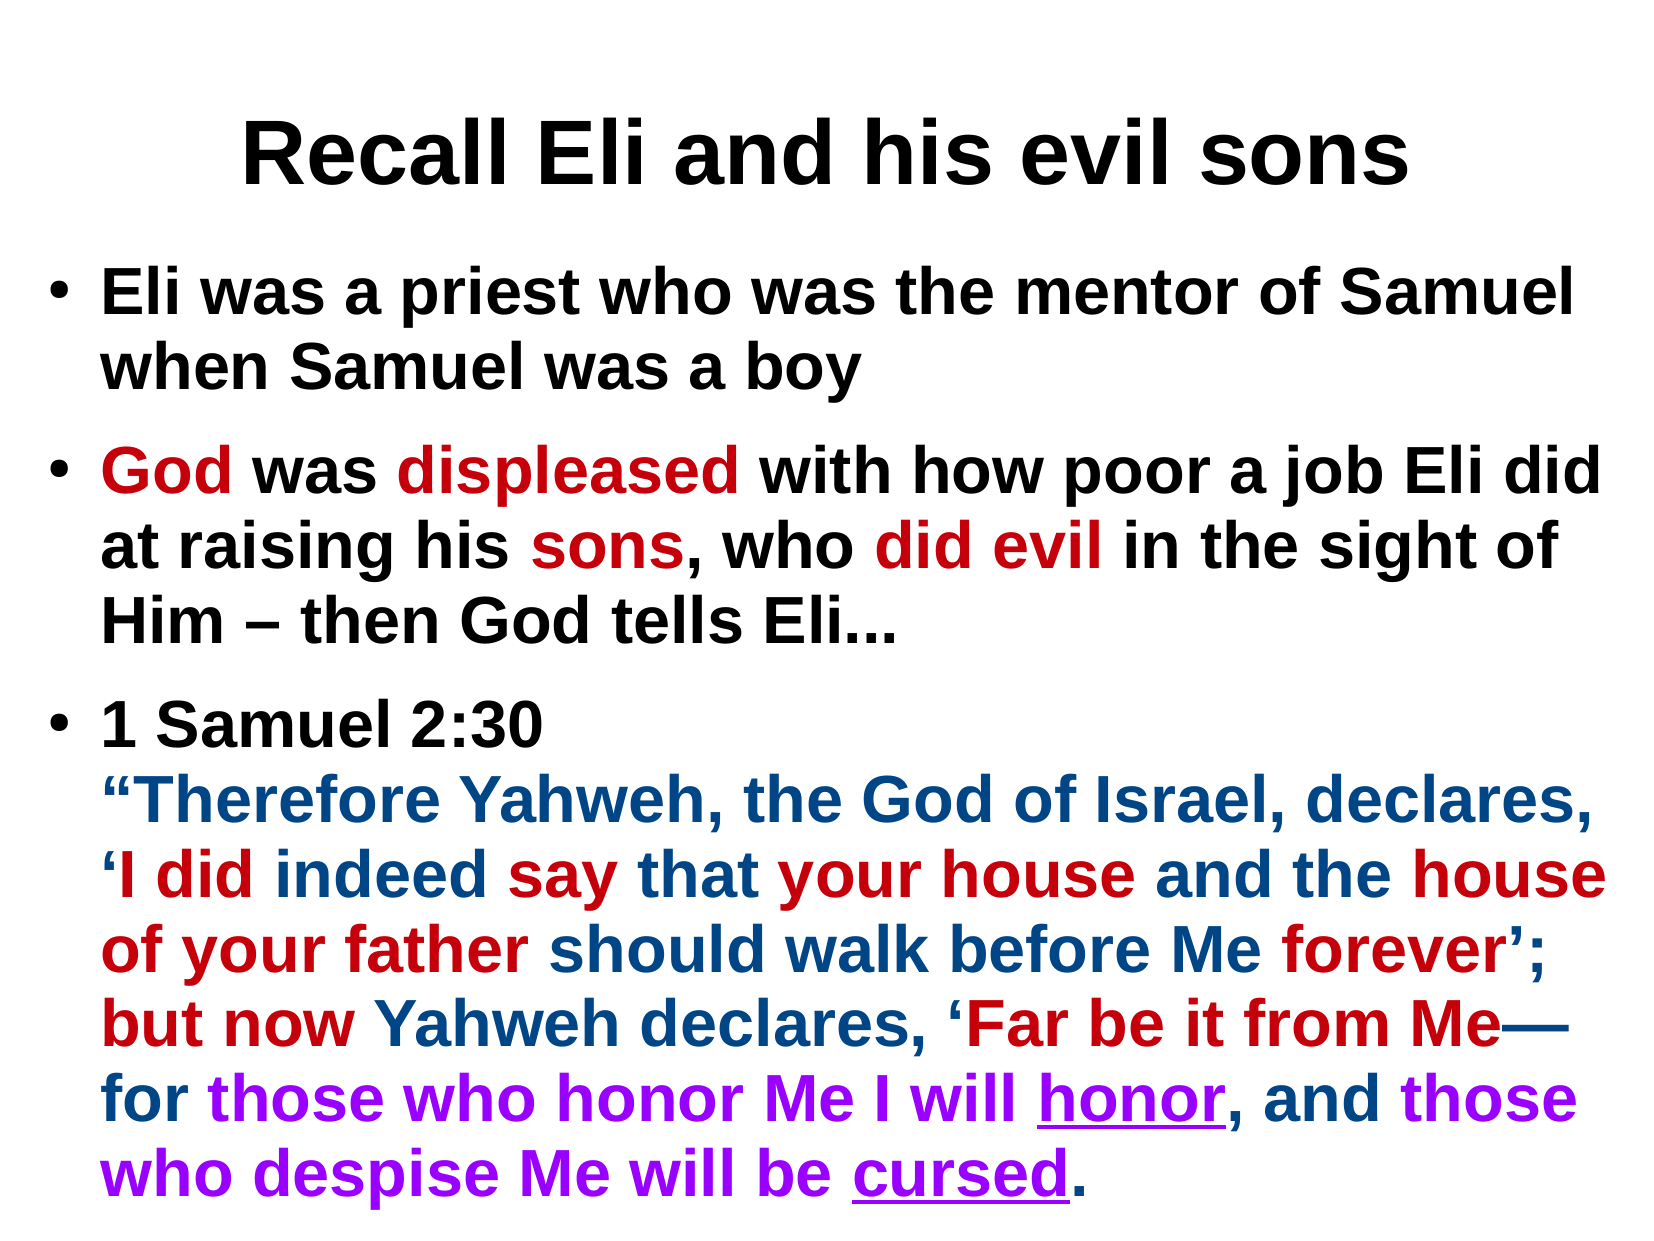

# Recall Eli and his evil sons
Eli was a priest who was the mentor of Samuel when Samuel was a boy
God was displeased with how poor a job Eli did at raising his sons, who did evil in the sight of Him – then God tells Eli...
1 Samuel 2:30
“Therefore Yahweh, the God of Israel, declares, ‘I did indeed say that your house and the house of your father should walk before Me forever’; but now Yahweh declares, ‘Far be it from Me—for those who honor Me I will honor, and those who despise Me will be cursed.